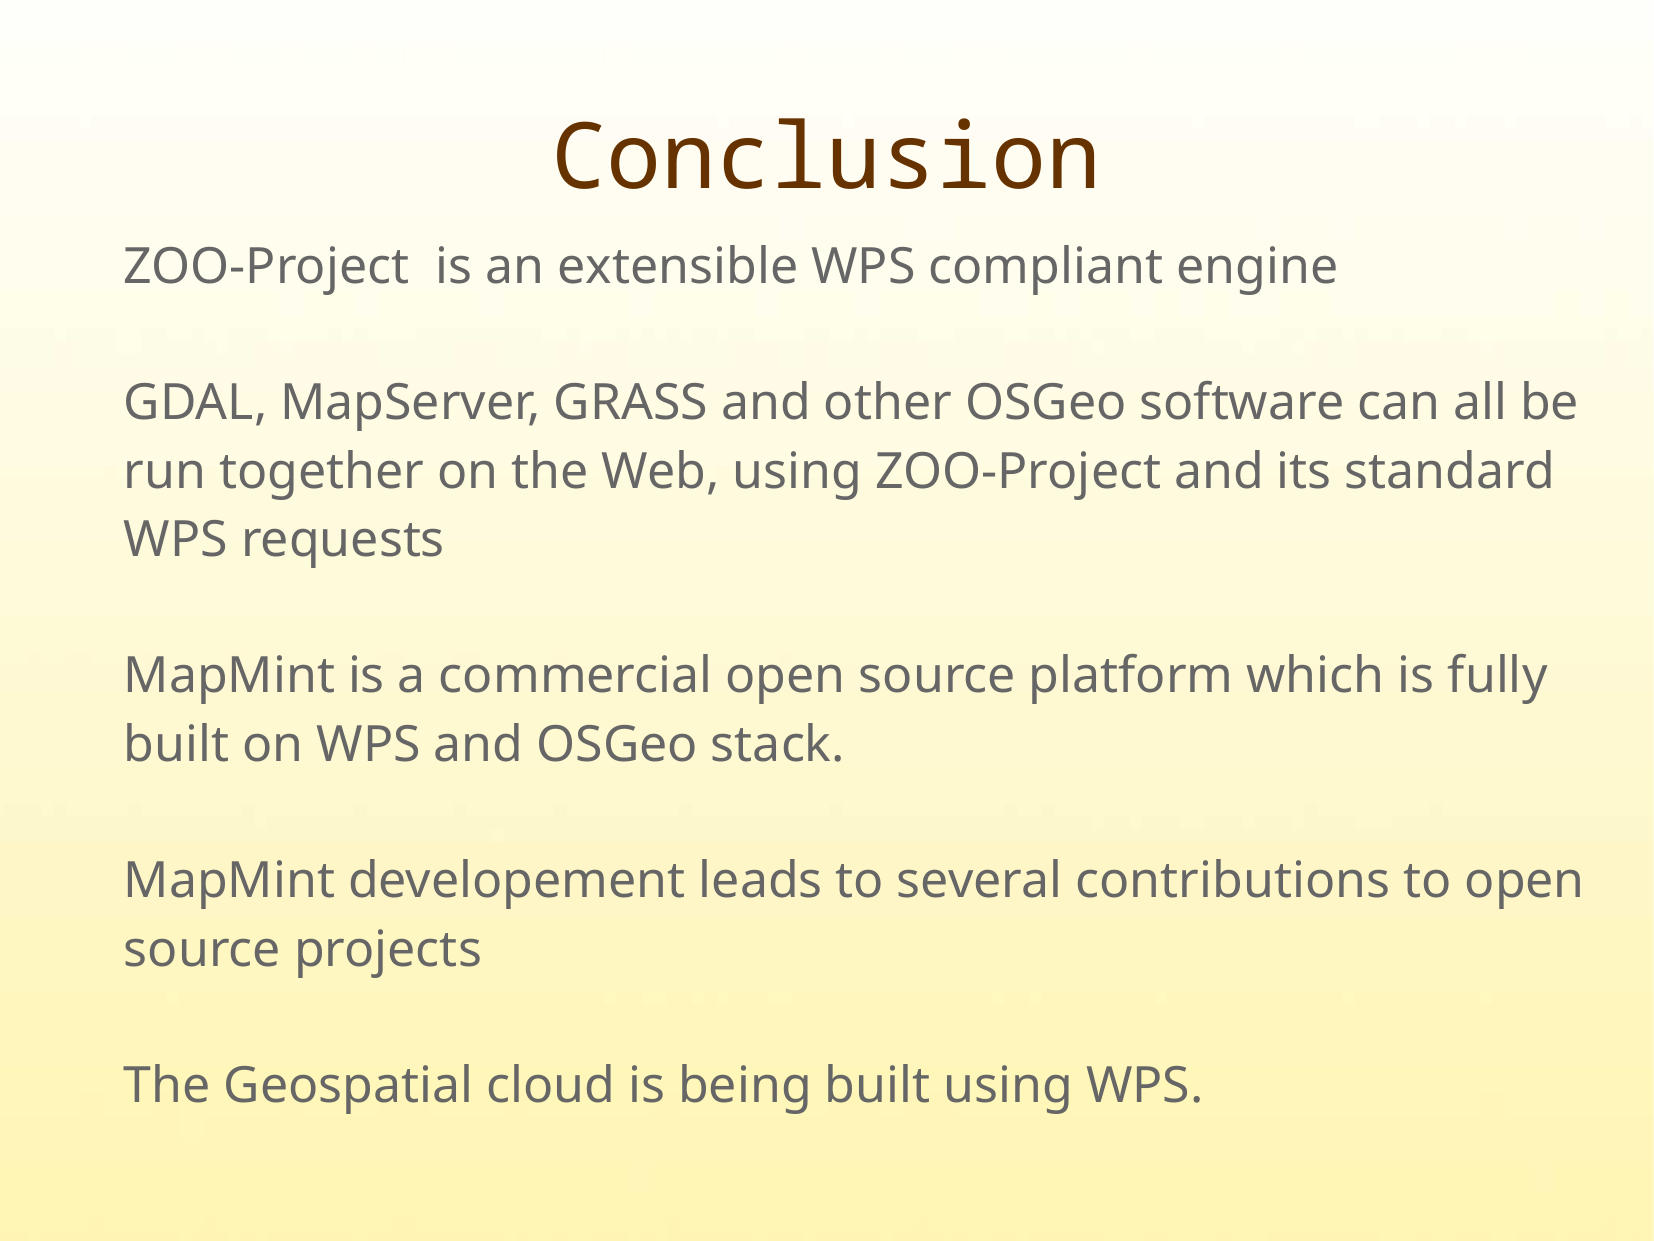

# Conclusion
ZOO-Project is an extensible WPS compliant engine
GDAL, MapServer, GRASS and other OSGeo software can all be run together on the Web, using ZOO-Project and its standard WPS requests
MapMint is a commercial open source platform which is fully built on WPS and OSGeo stack.
MapMint developement leads to several contributions to open source projects
The Geospatial cloud is being built using WPS.